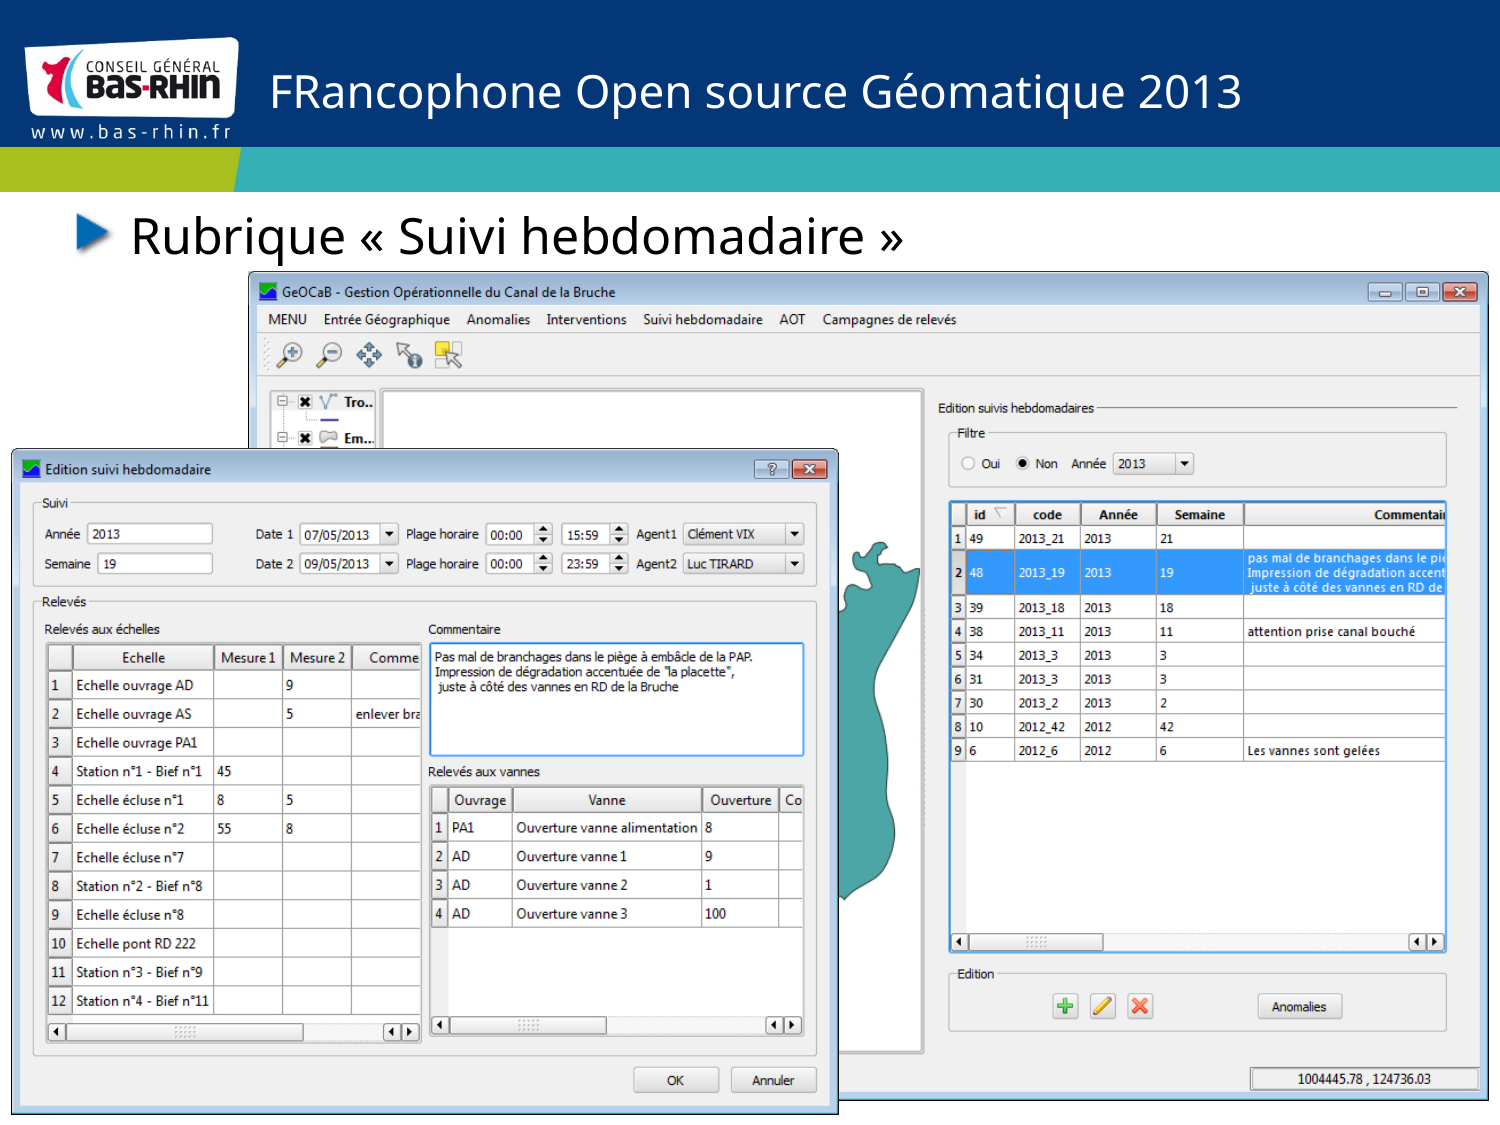

# FRancophone Open source Géomatique 2013
Rubrique « Suivi hebdomadaire »
13